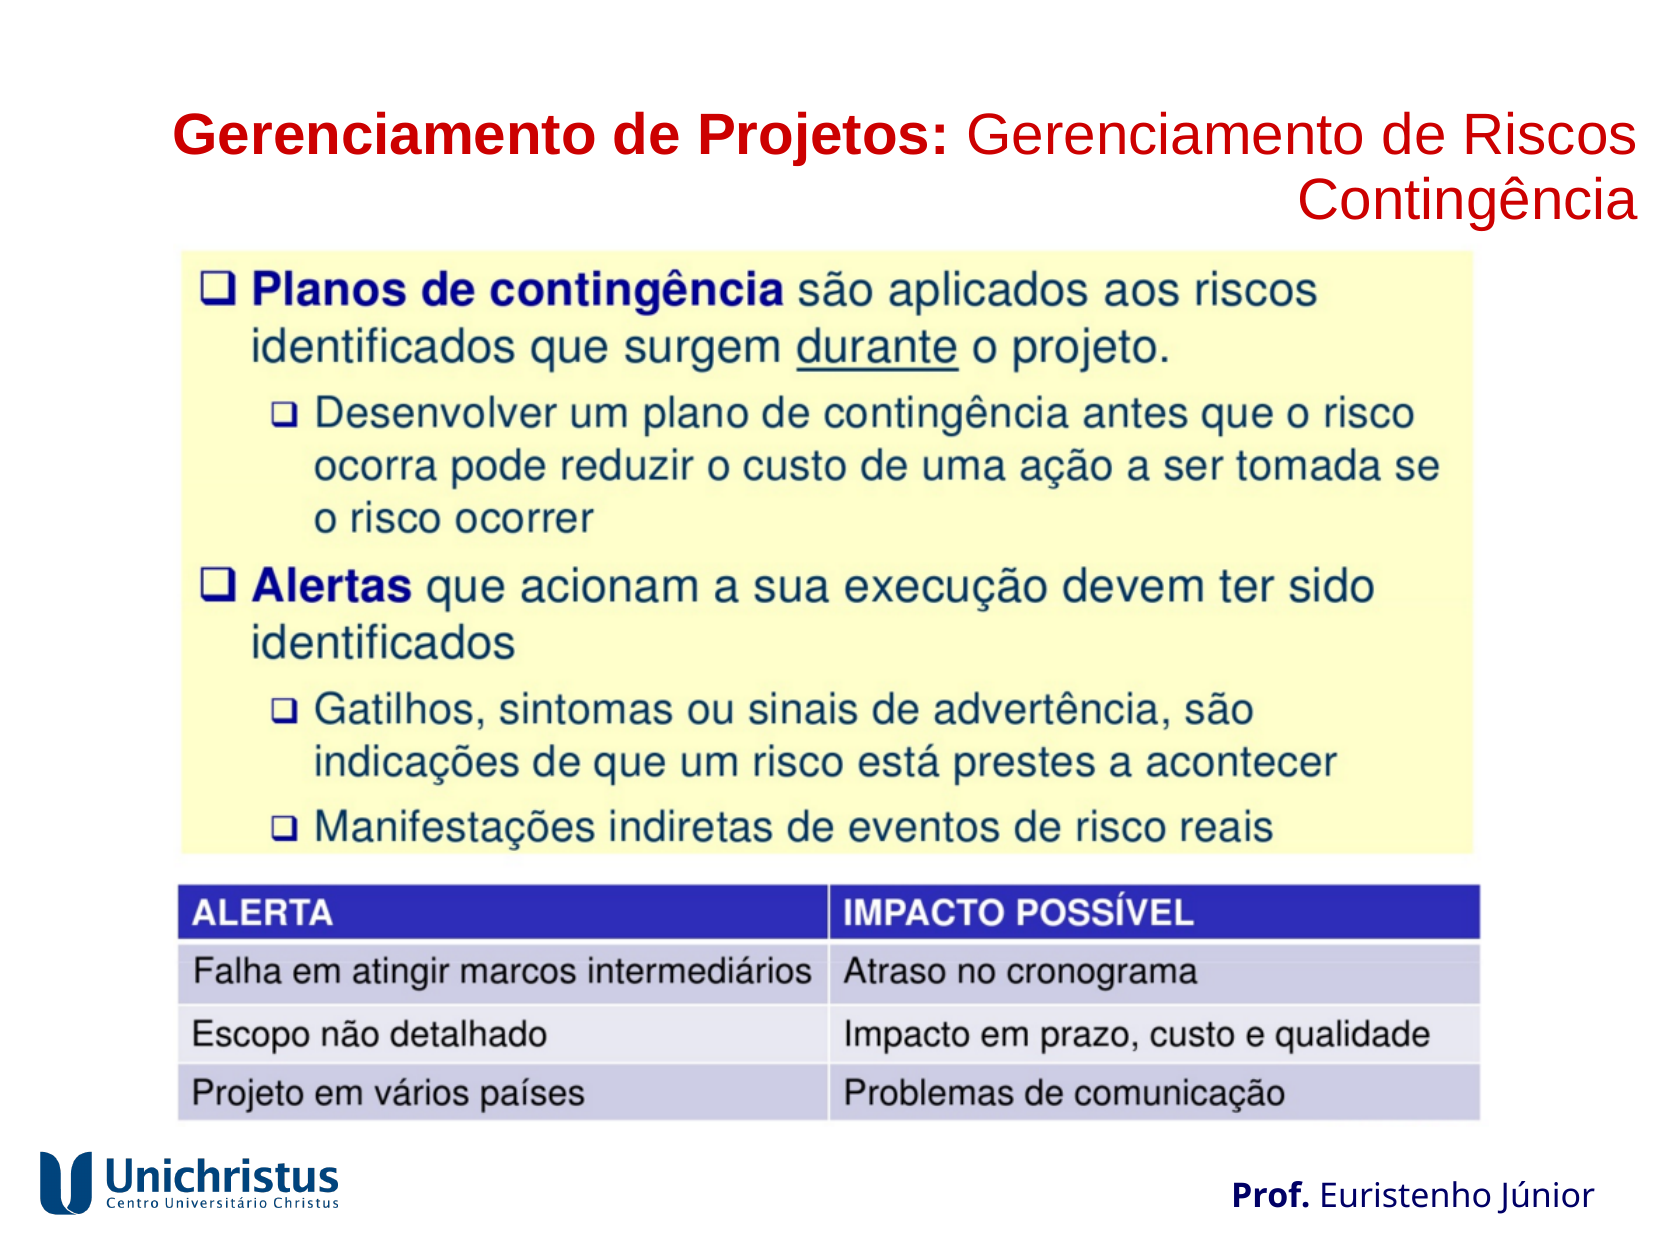

Gerenciamento de Projetos: Gerenciamento de Riscos
Contingência
Prof. Euristenho Júnior